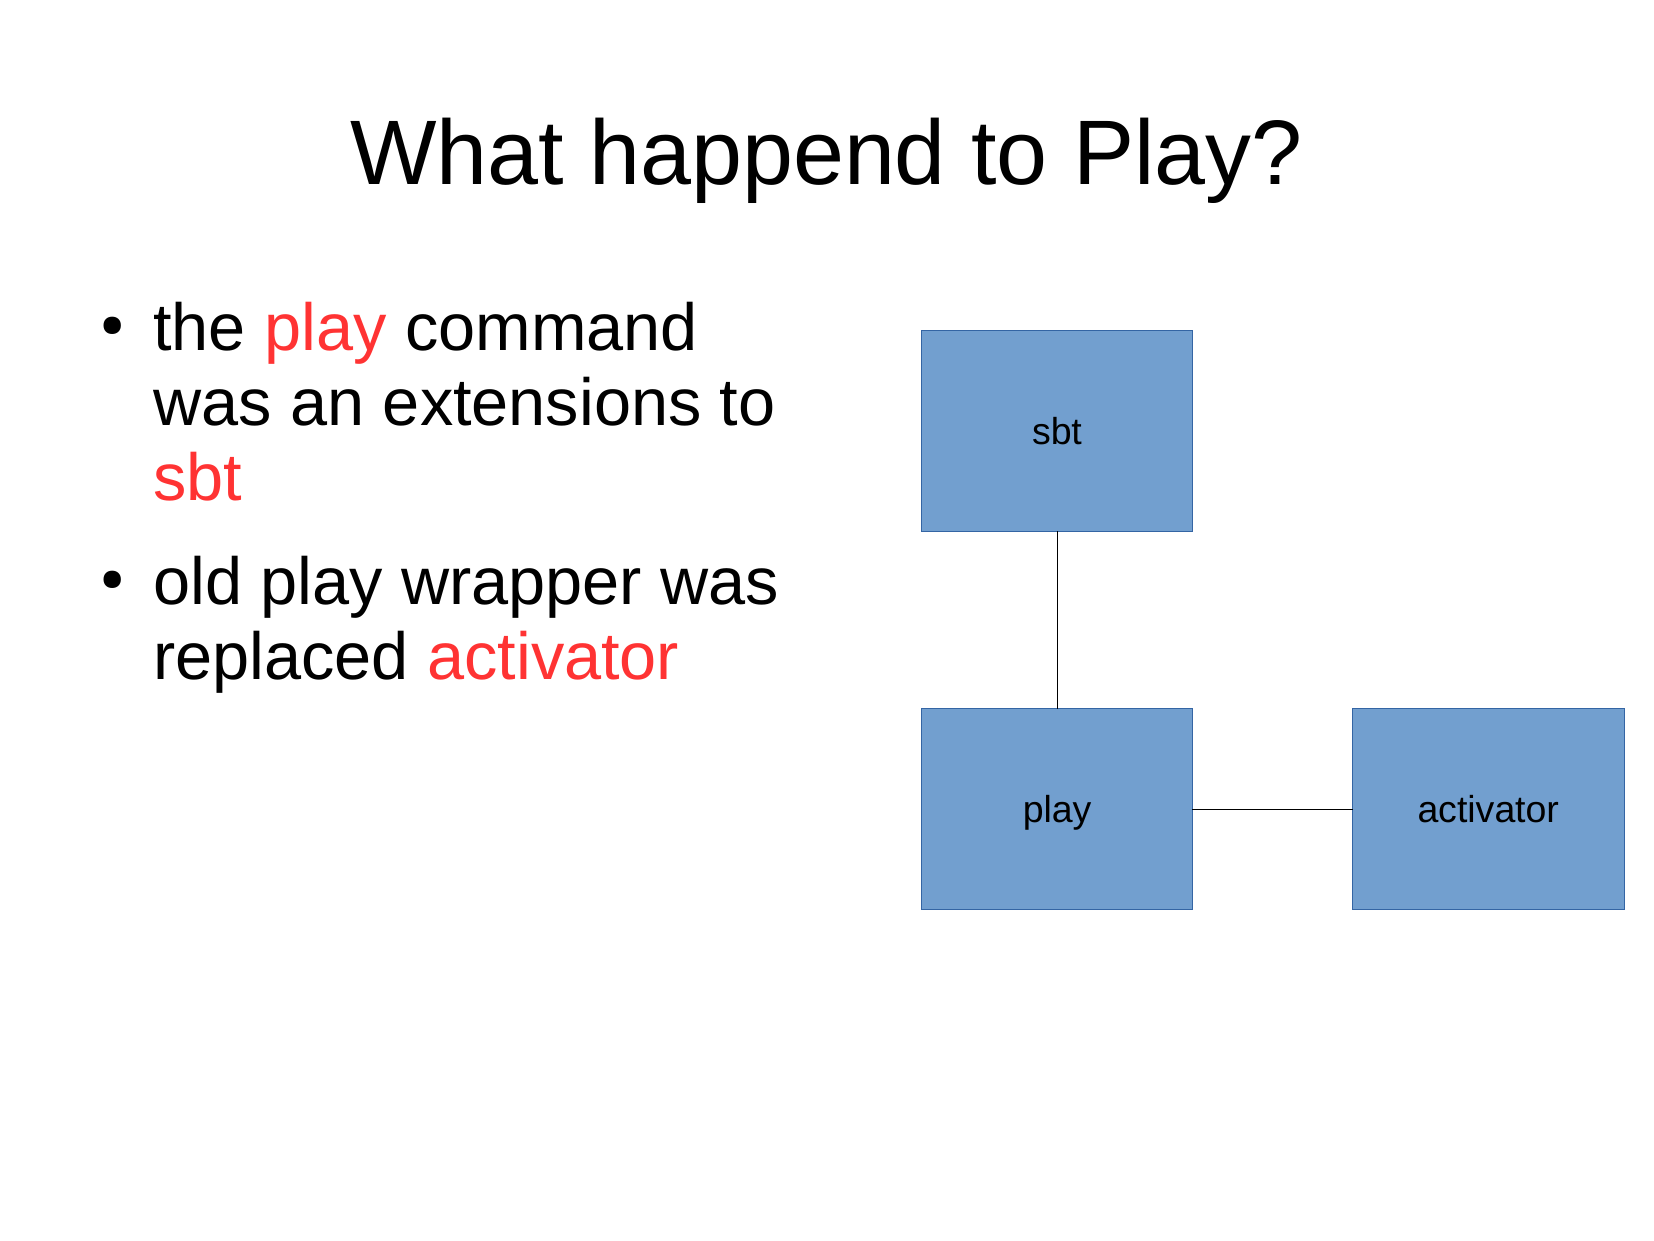

# What happend to Play?
the play command was an extensions to sbt
old play wrapper was replaced activator
sbt
play
activator